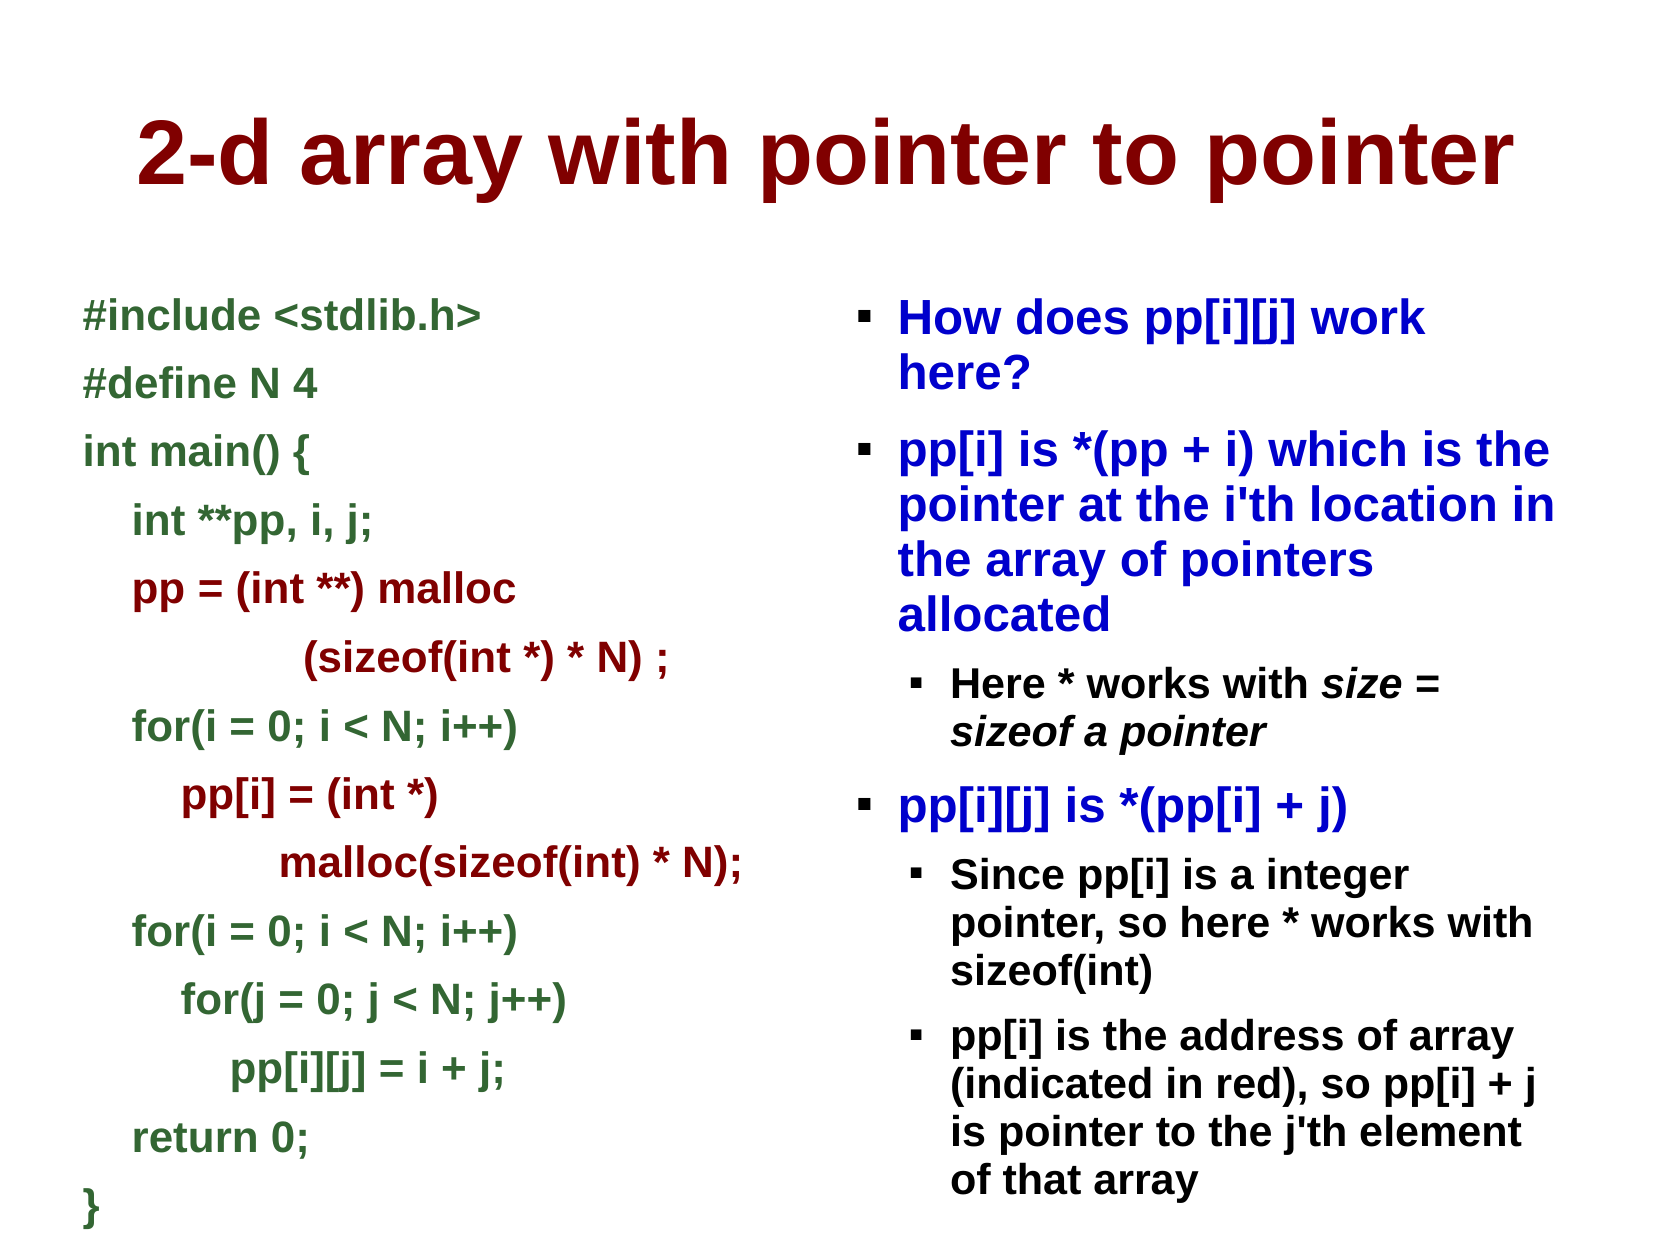

# 2-d array with pointer to pointer
#include <stdlib.h>
#define N 4
int main() {
 int **pp, i, j;
 pp = (int **) malloc
 (sizeof(int *) * N) ;
 for(i = 0; i < N; i++)
 pp[i] = (int *)
 malloc(sizeof(int) * N);
 for(i = 0; i < N; i++)
 for(j = 0; j < N; j++)
 pp[i][j] = i + j;
 return 0;
}
How does pp[i][j] work here?
pp[i] is *(pp + i) which is the pointer at the i'th location in the array of pointers allocated
Here * works with size = sizeof a pointer
pp[i][j] is *(pp[i] + j)
Since pp[i] is a integer pointer, so here * works with sizeof(int)
pp[i] is the address of array (indicated in red), so pp[i] + j is pointer to the j'th element of that array